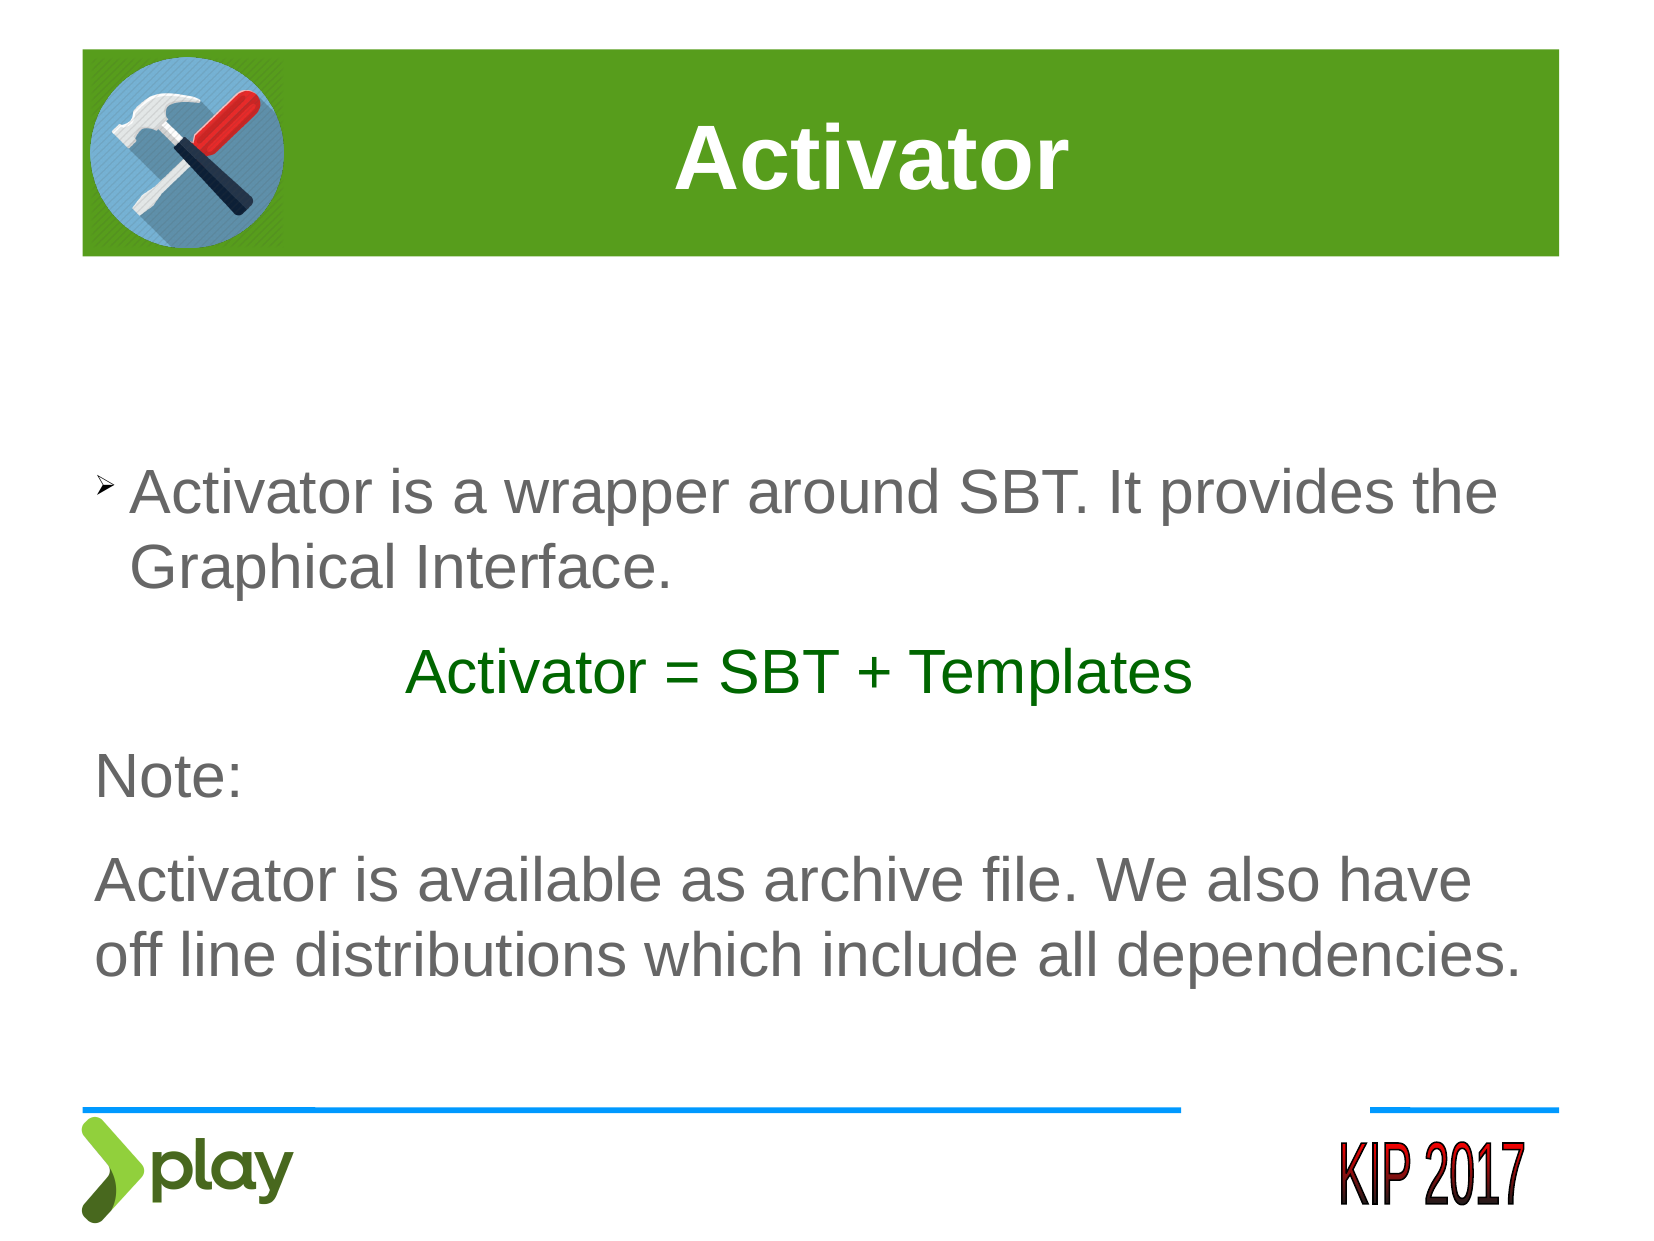

# Activator
Activator is a wrapper around SBT. It provides the Graphical Interface.
 Activator = SBT + Templates
Note:
Activator is available as archive file. We also have off line distributions which include all dependencies.